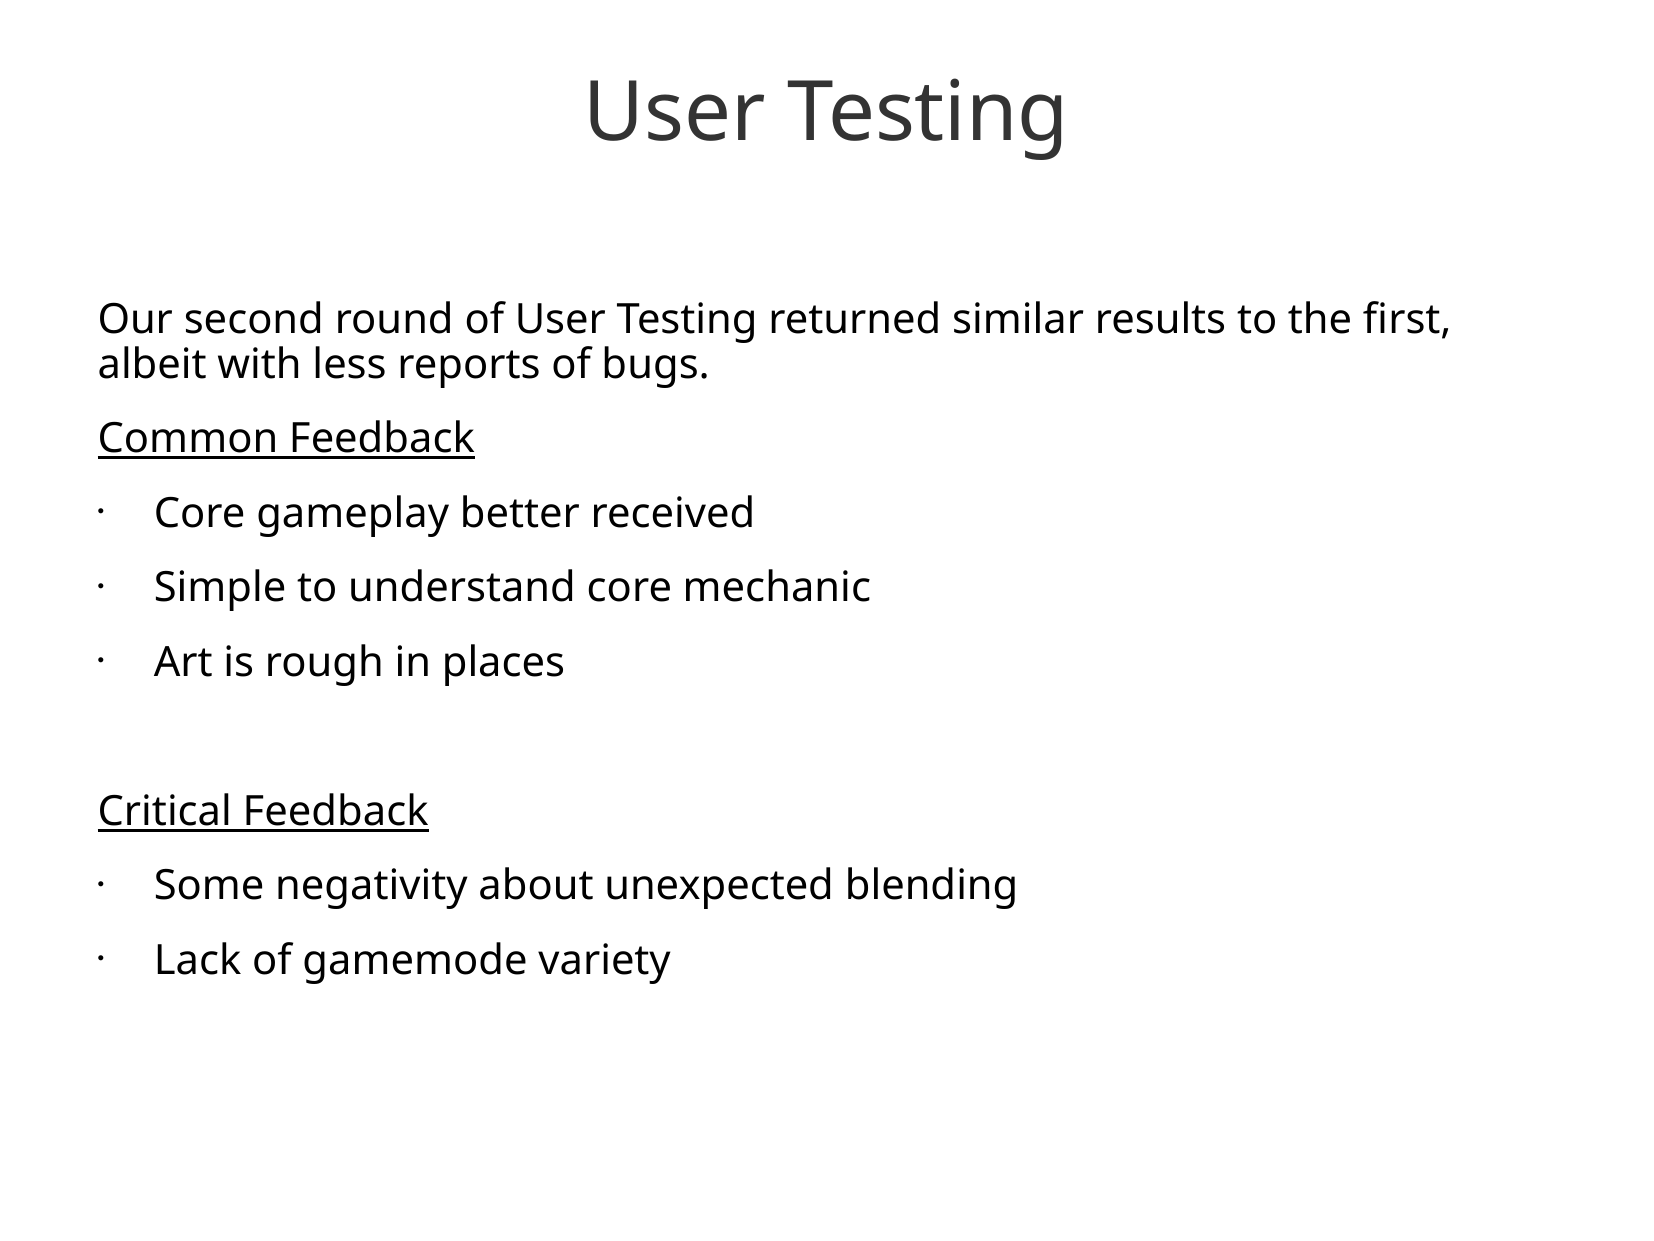

# User Testing
Our second round of User Testing returned similar results to the first, albeit with less reports of bugs.
Common Feedback
Core gameplay better received
Simple to understand core mechanic
Art is rough in places
Critical Feedback
Some negativity about unexpected blending
Lack of gamemode variety